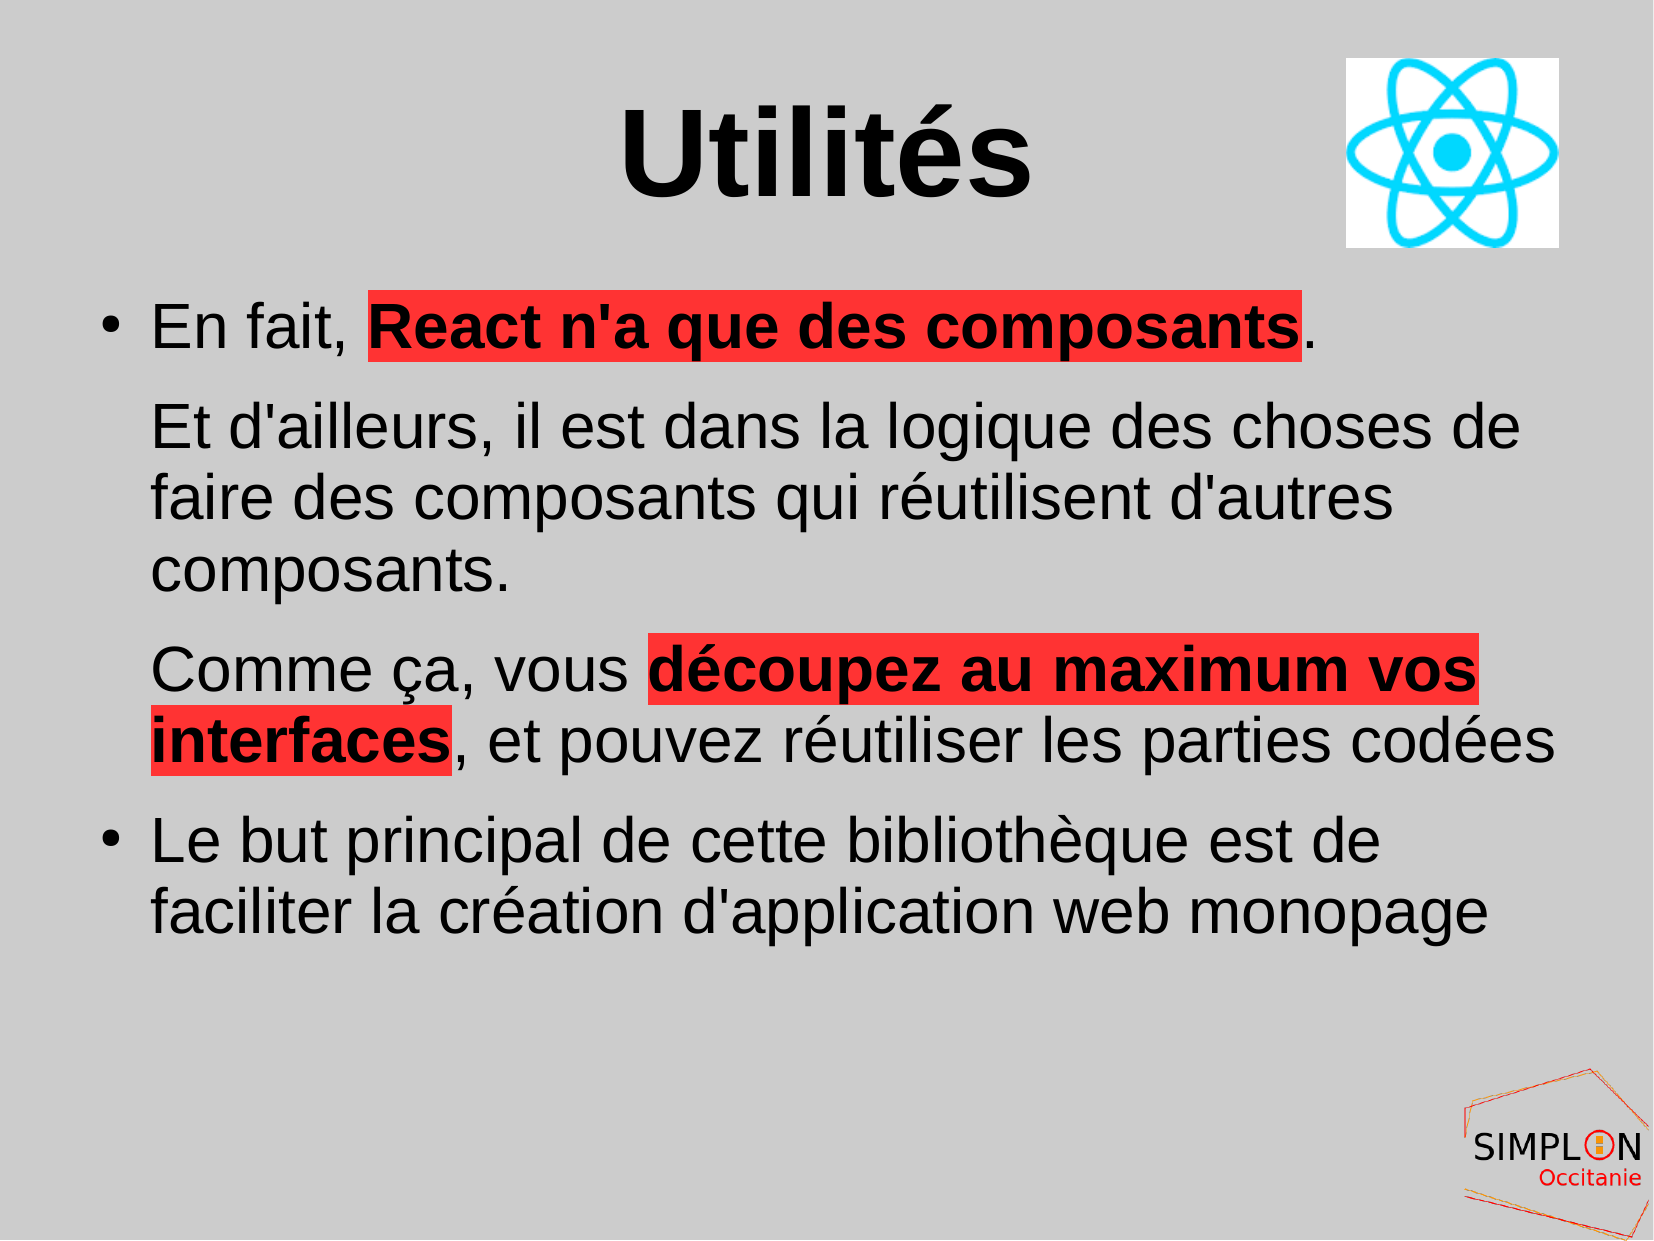

# Utilités
En fait, React n'a que des composants.
Et d'ailleurs, il est dans la logique des choses de faire des composants qui réutilisent d'autres composants.
Comme ça, vous découpez au maximum vos interfaces, et pouvez réutiliser les parties codées
Le but principal de cette bibliothèque est de faciliter la création d'application web monopage